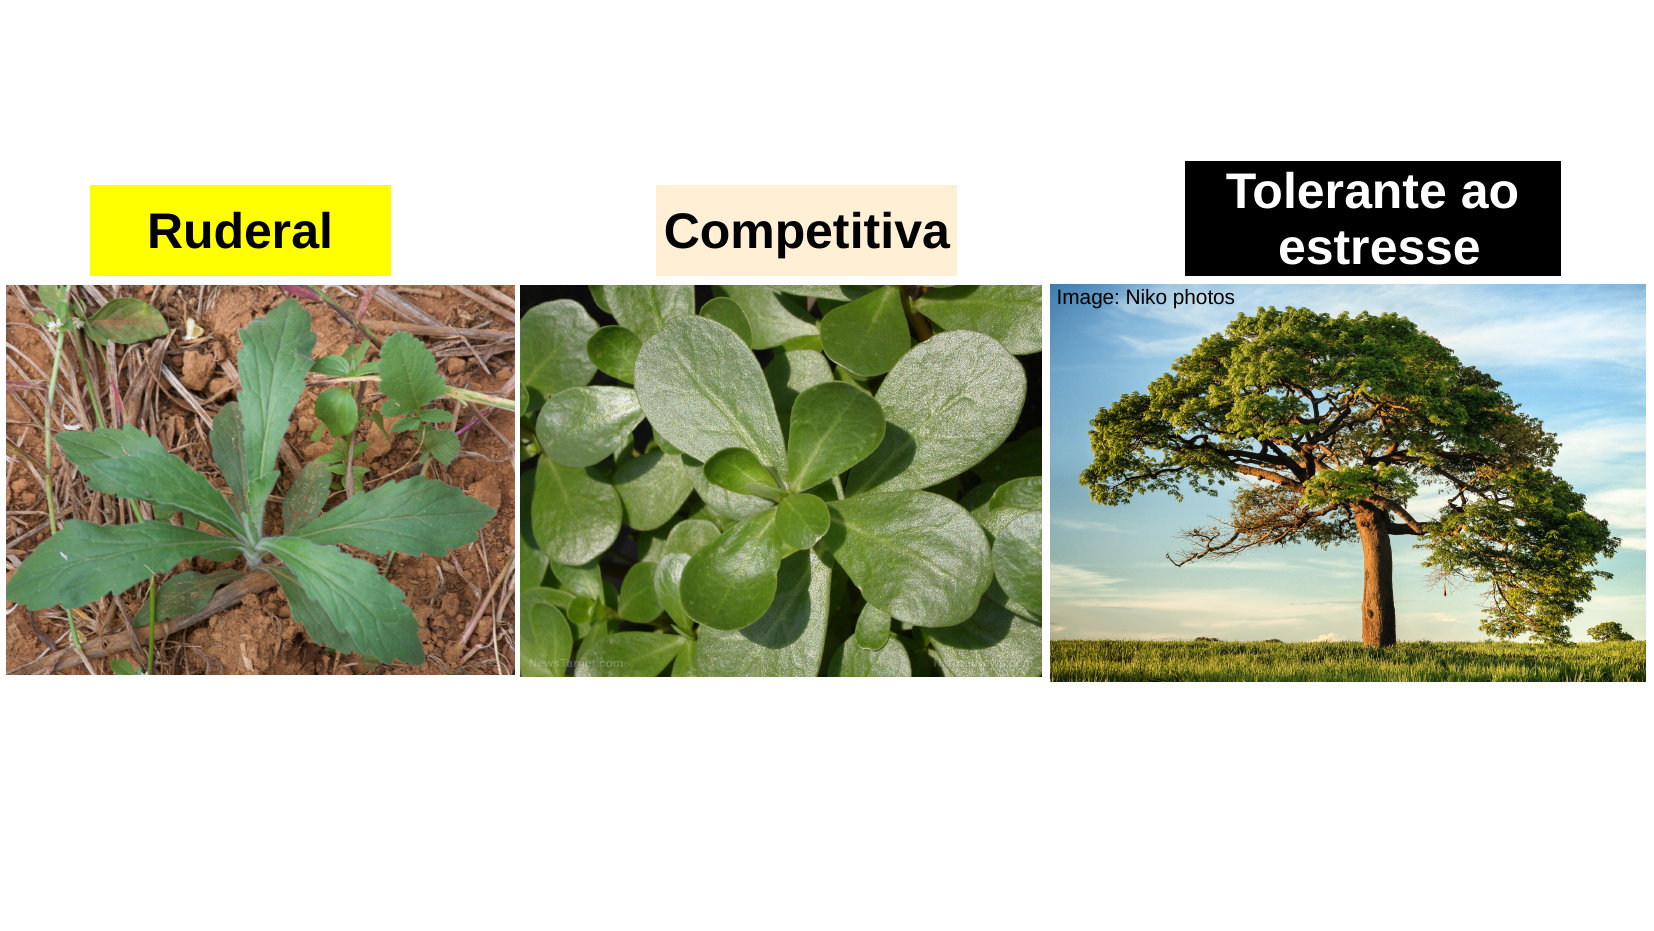

Tolerante ao
 estresse
Ruderal
Competitiva
Image: Niko photos